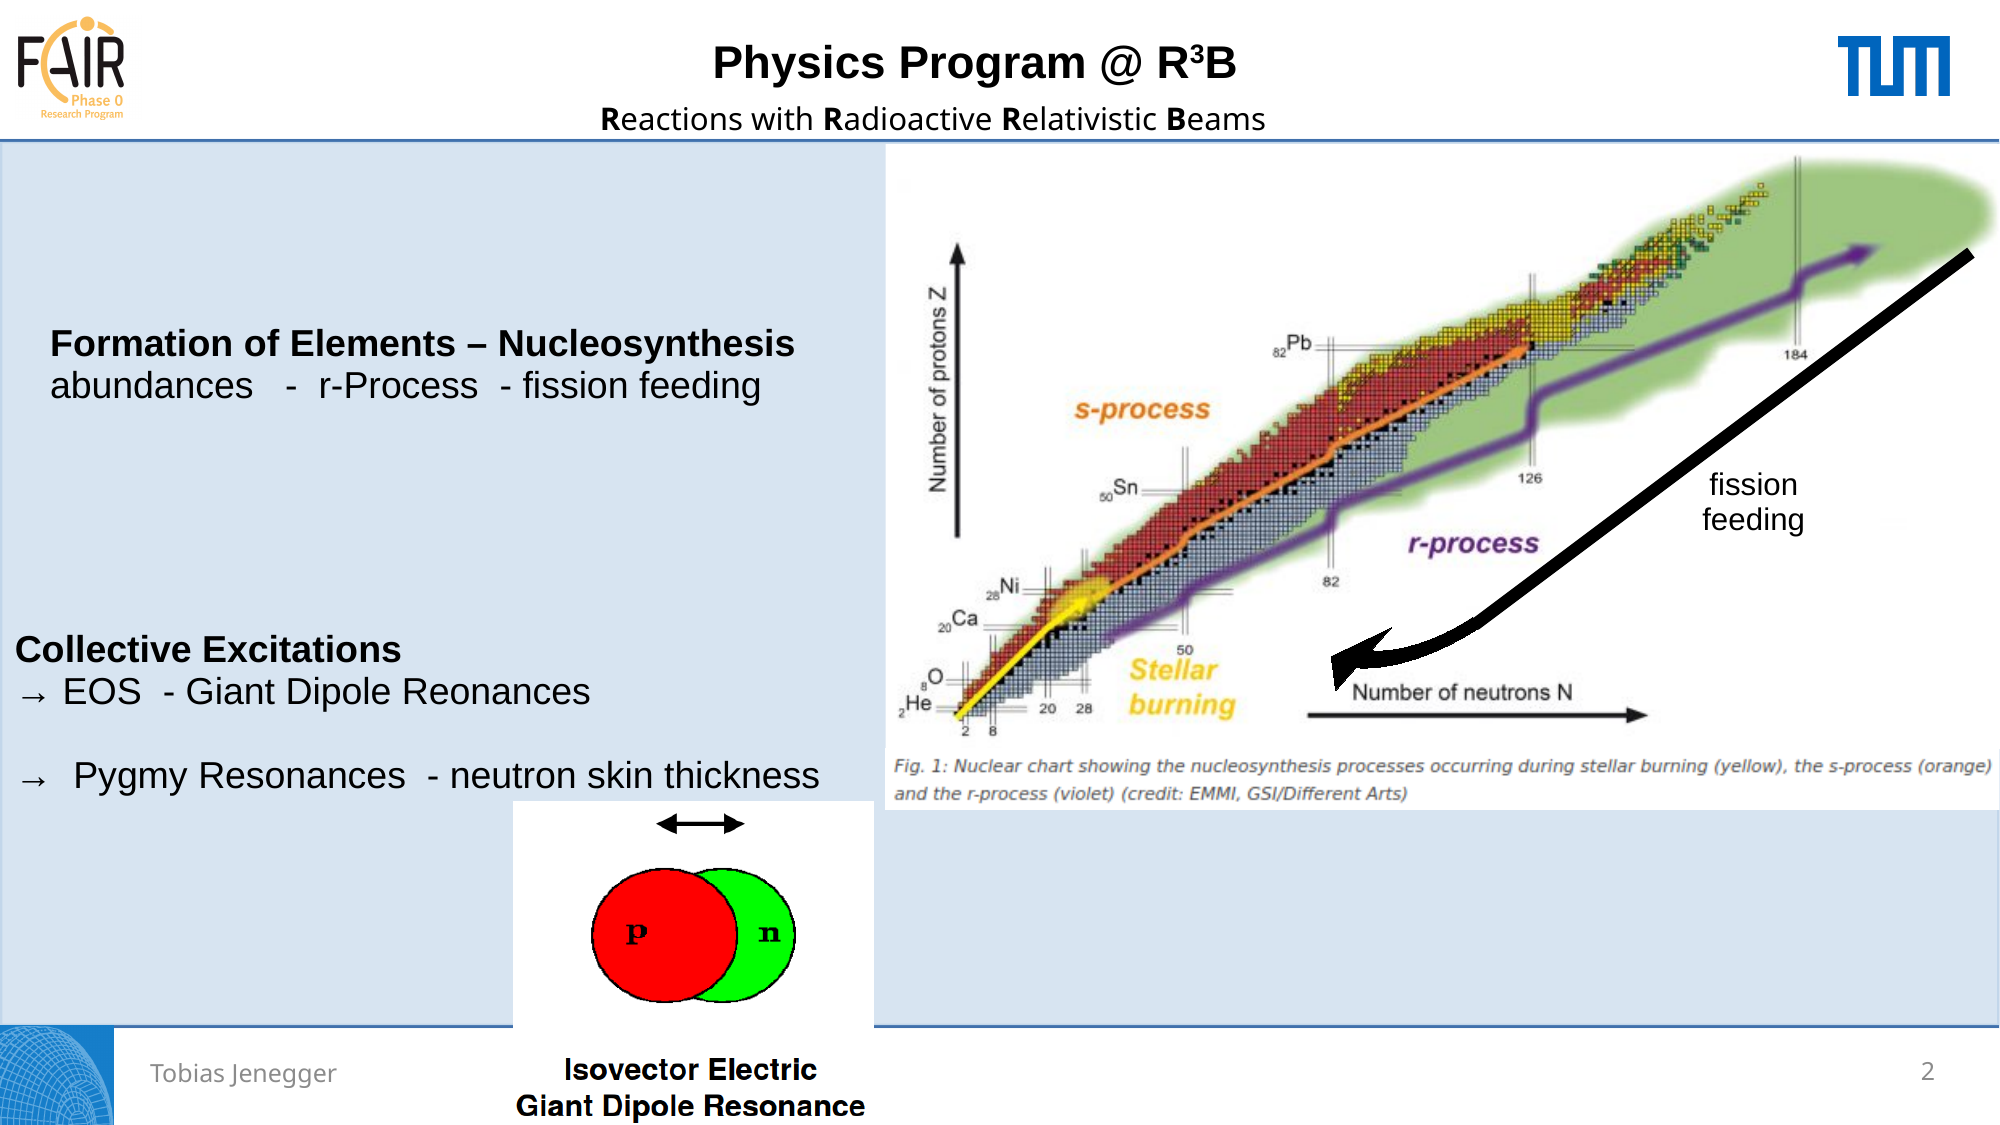

Physics Program @ R3B
Reactions with Radioactive Relativistic Beams
fission feeding
Formation of Elements – Nucleosynthesis
abundances - r-Process - fission feeding
Collective Excitations
→ EOS - Giant Dipole Reonances
→ Pygmy Resonances - neutron skin thickness
2